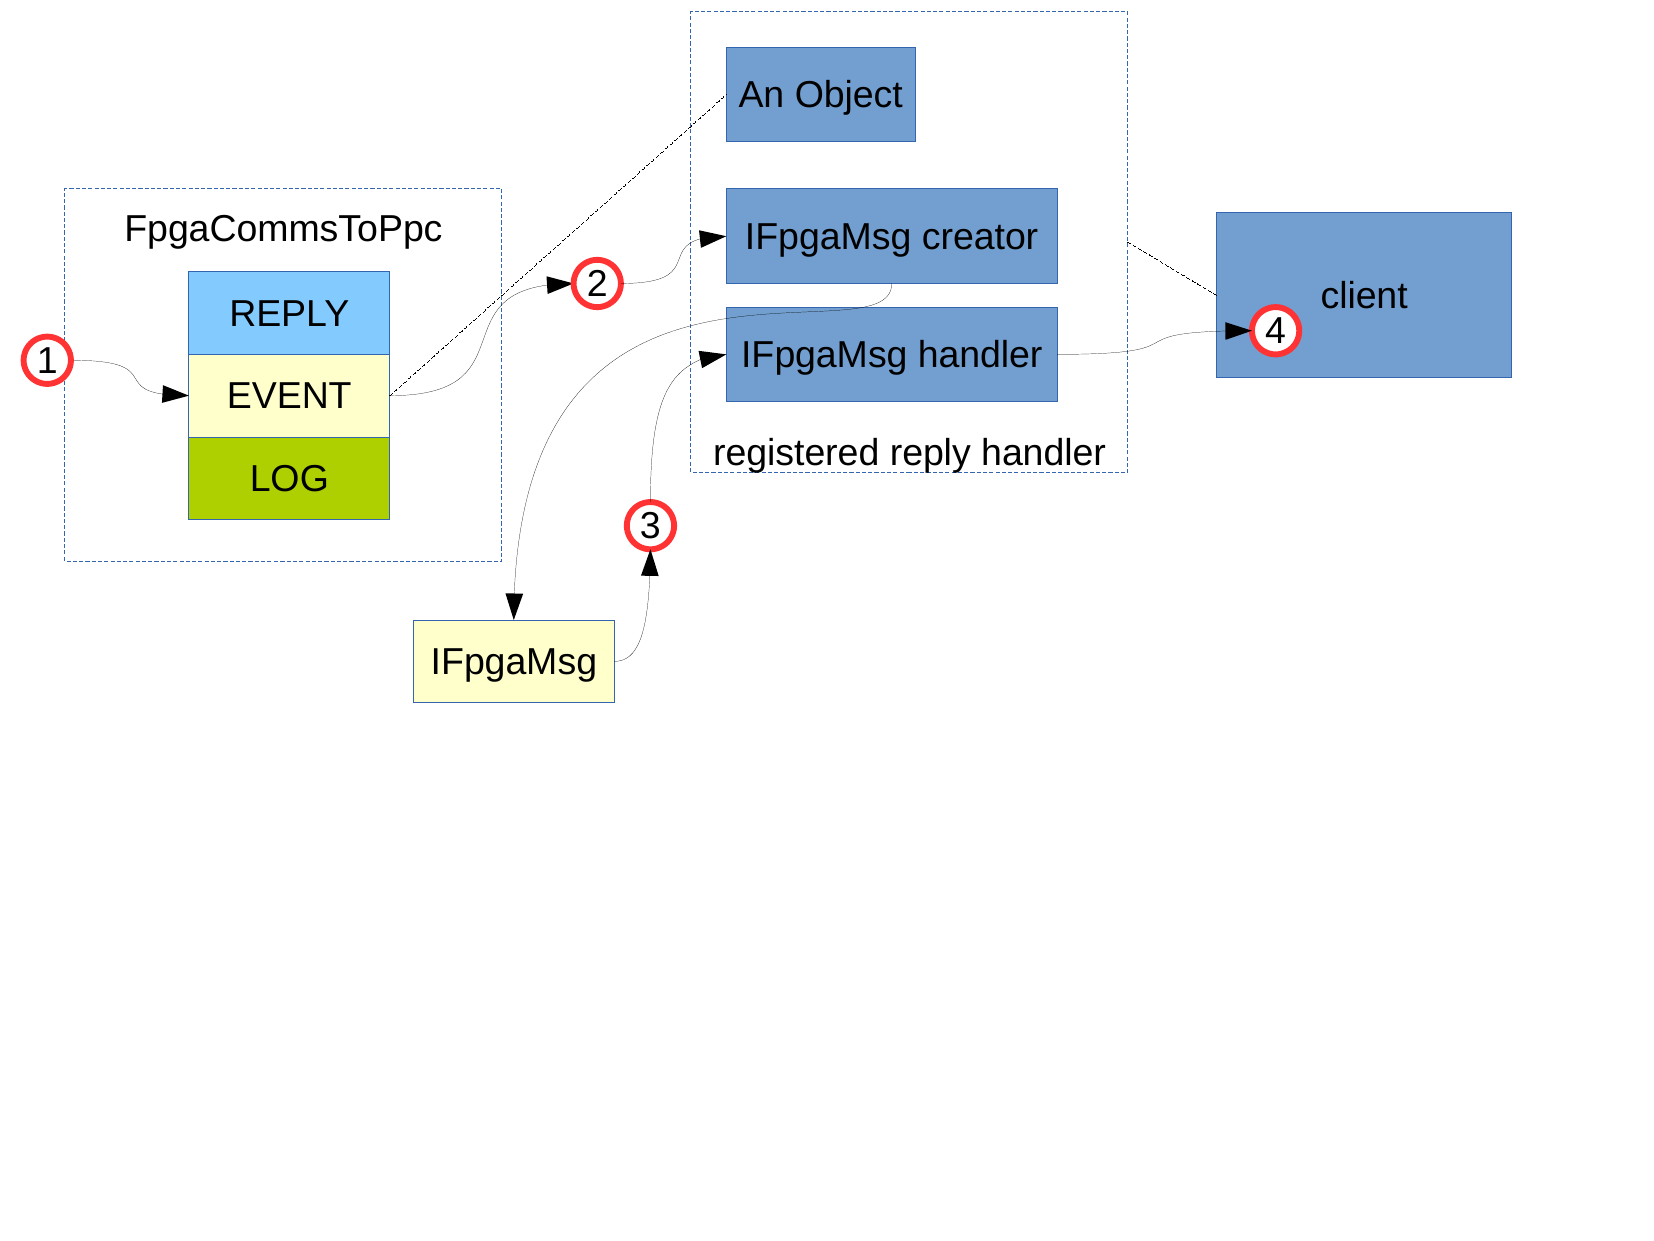

registered reply handler
An Object
FpgaCommsToPpc
IFpgaMsg creator
client
2
REPLY
IFpgaMsg handler
4
1
EVENT
LOG
3
IFpgaMsg